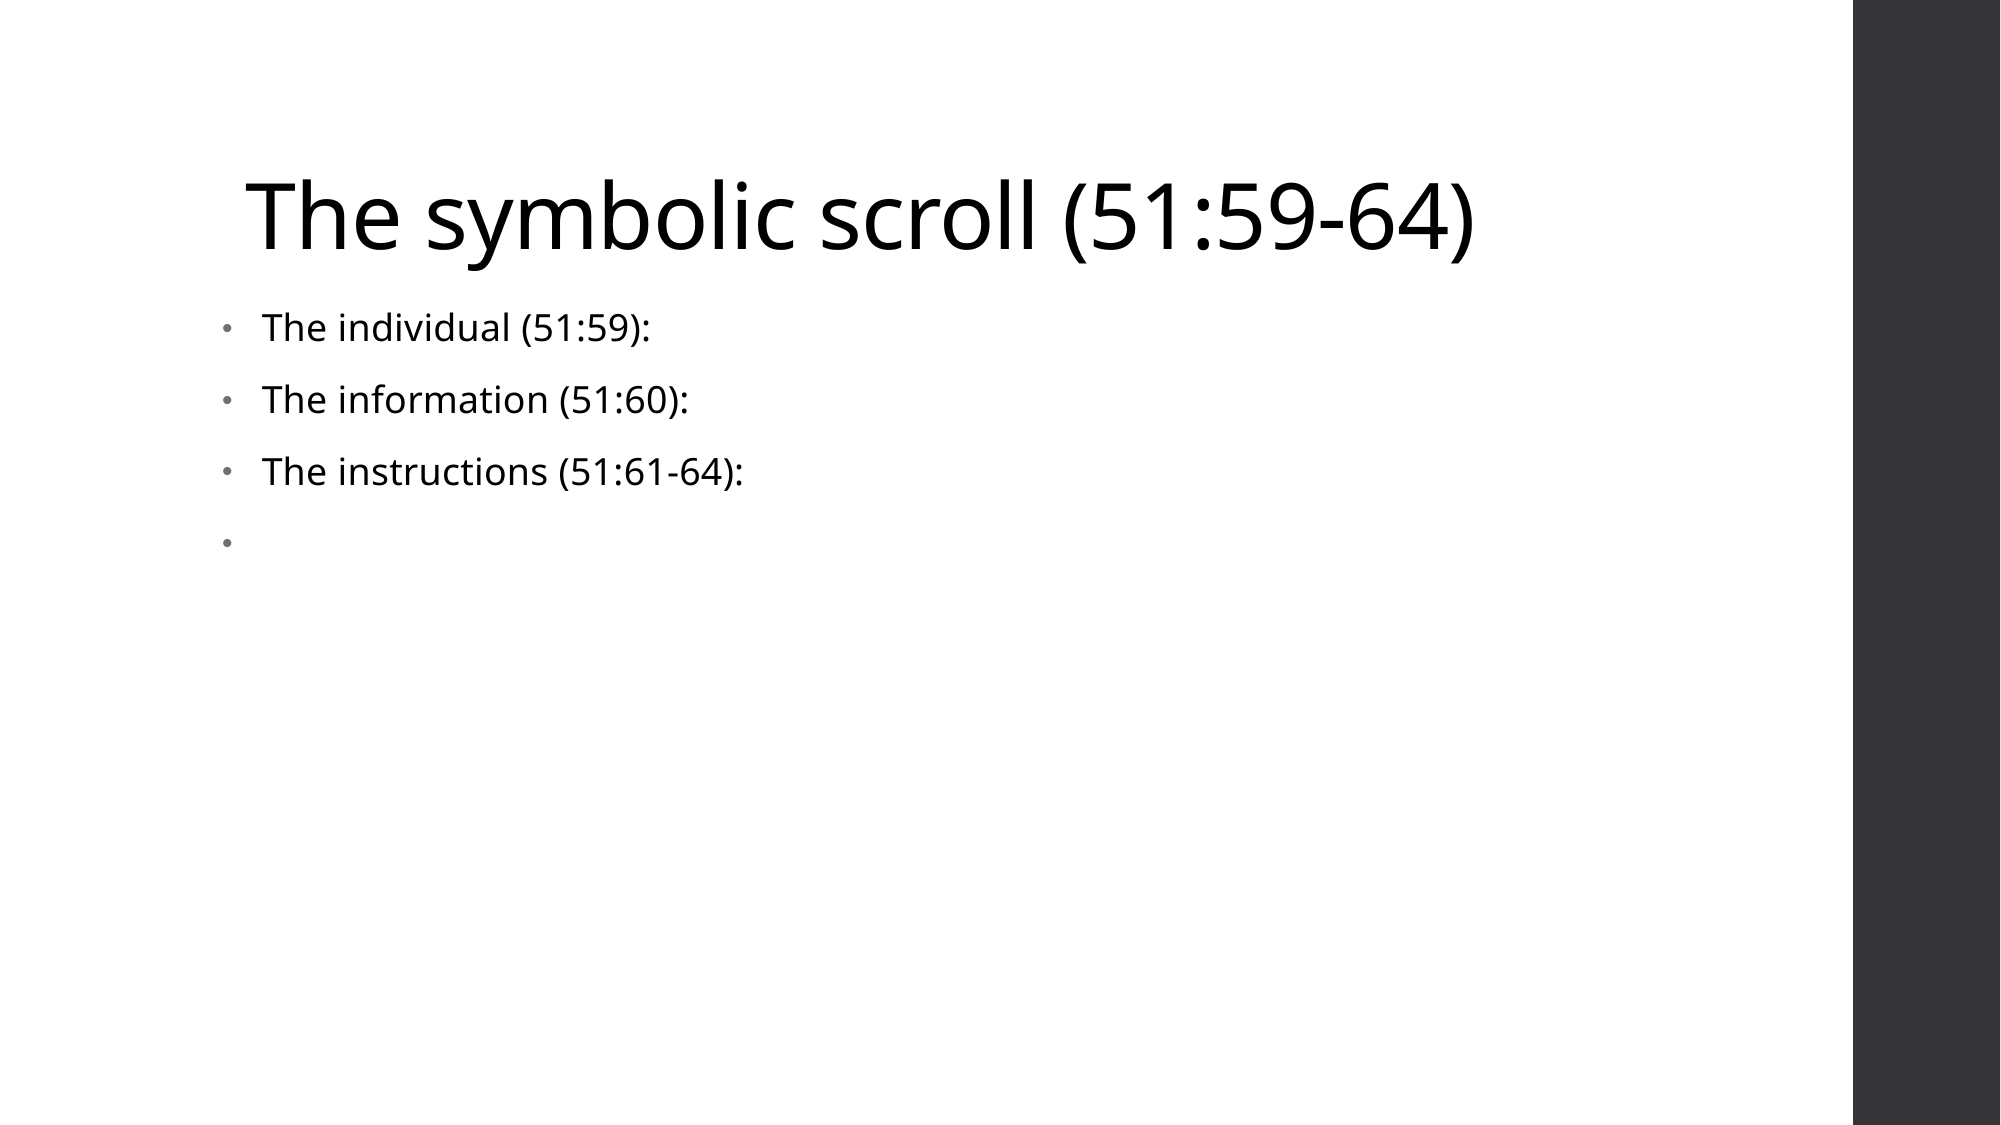

# The symbolic scroll (51:59-64)
 The individual (51:59):
 The information (51:60):
 The instructions (51:61-64):